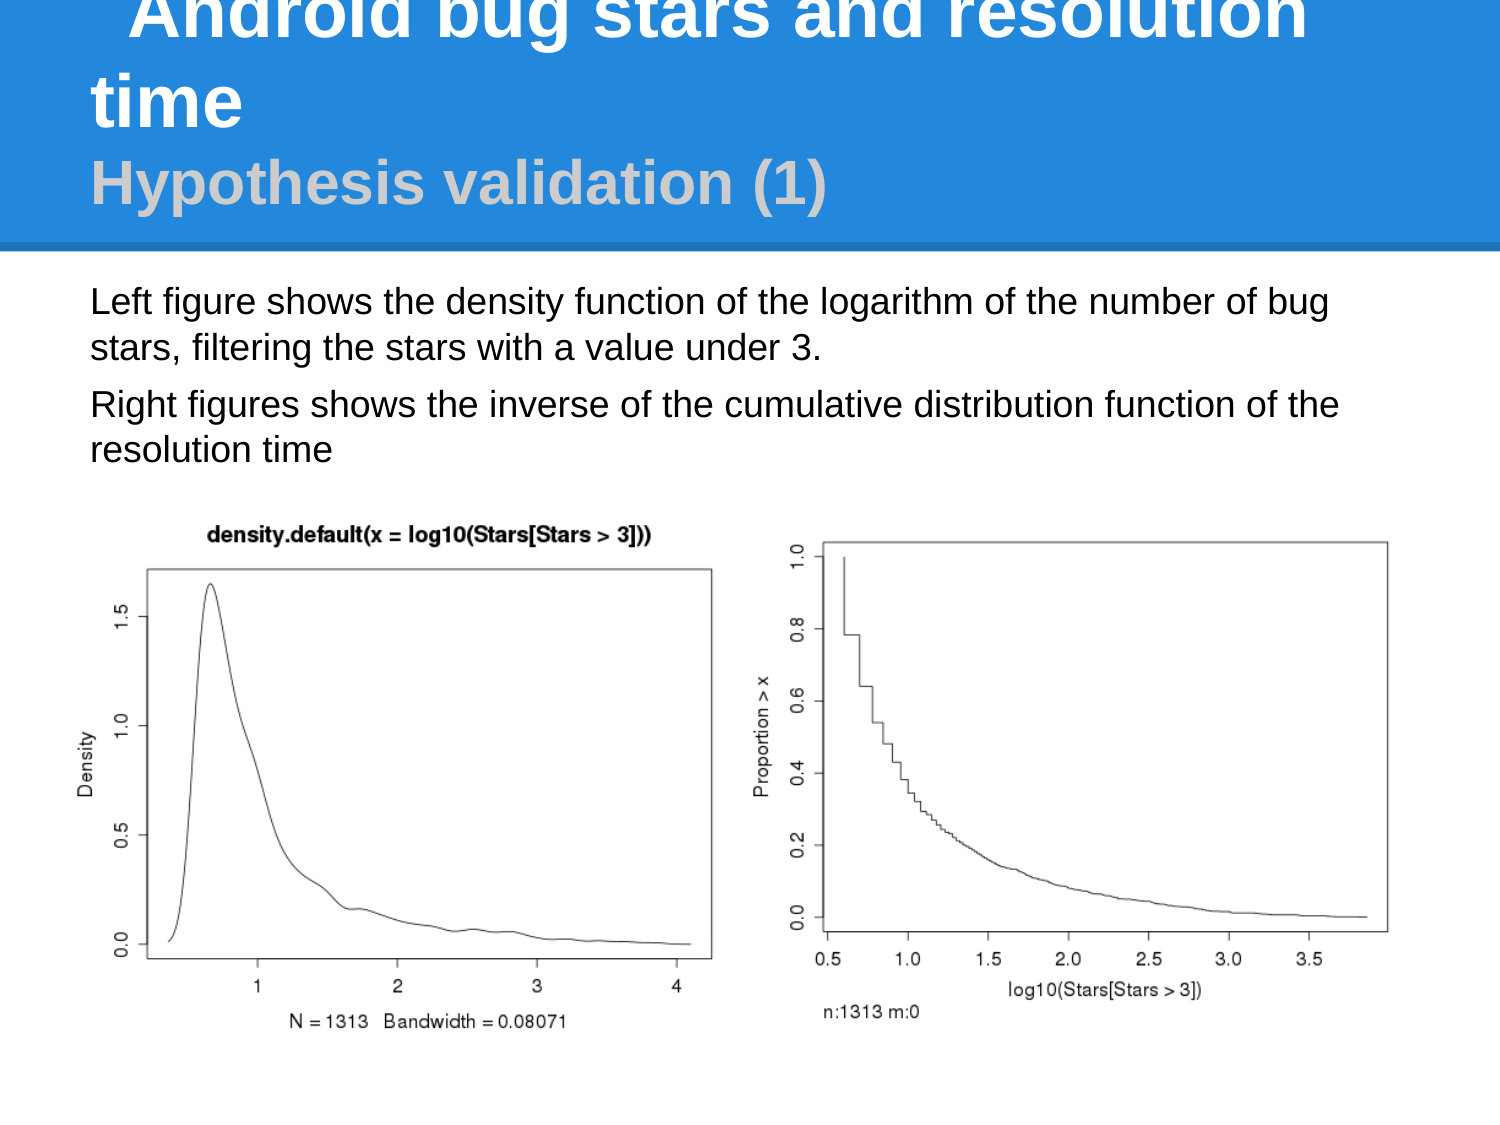

Android bug stars and resolution time
Hypothesis validation (1)
# Left figure shows the density function of the logarithm of the number of bug stars, filtering the stars with a value under 3.
Right figures shows the inverse of the cumulative distribution function of the resolution time